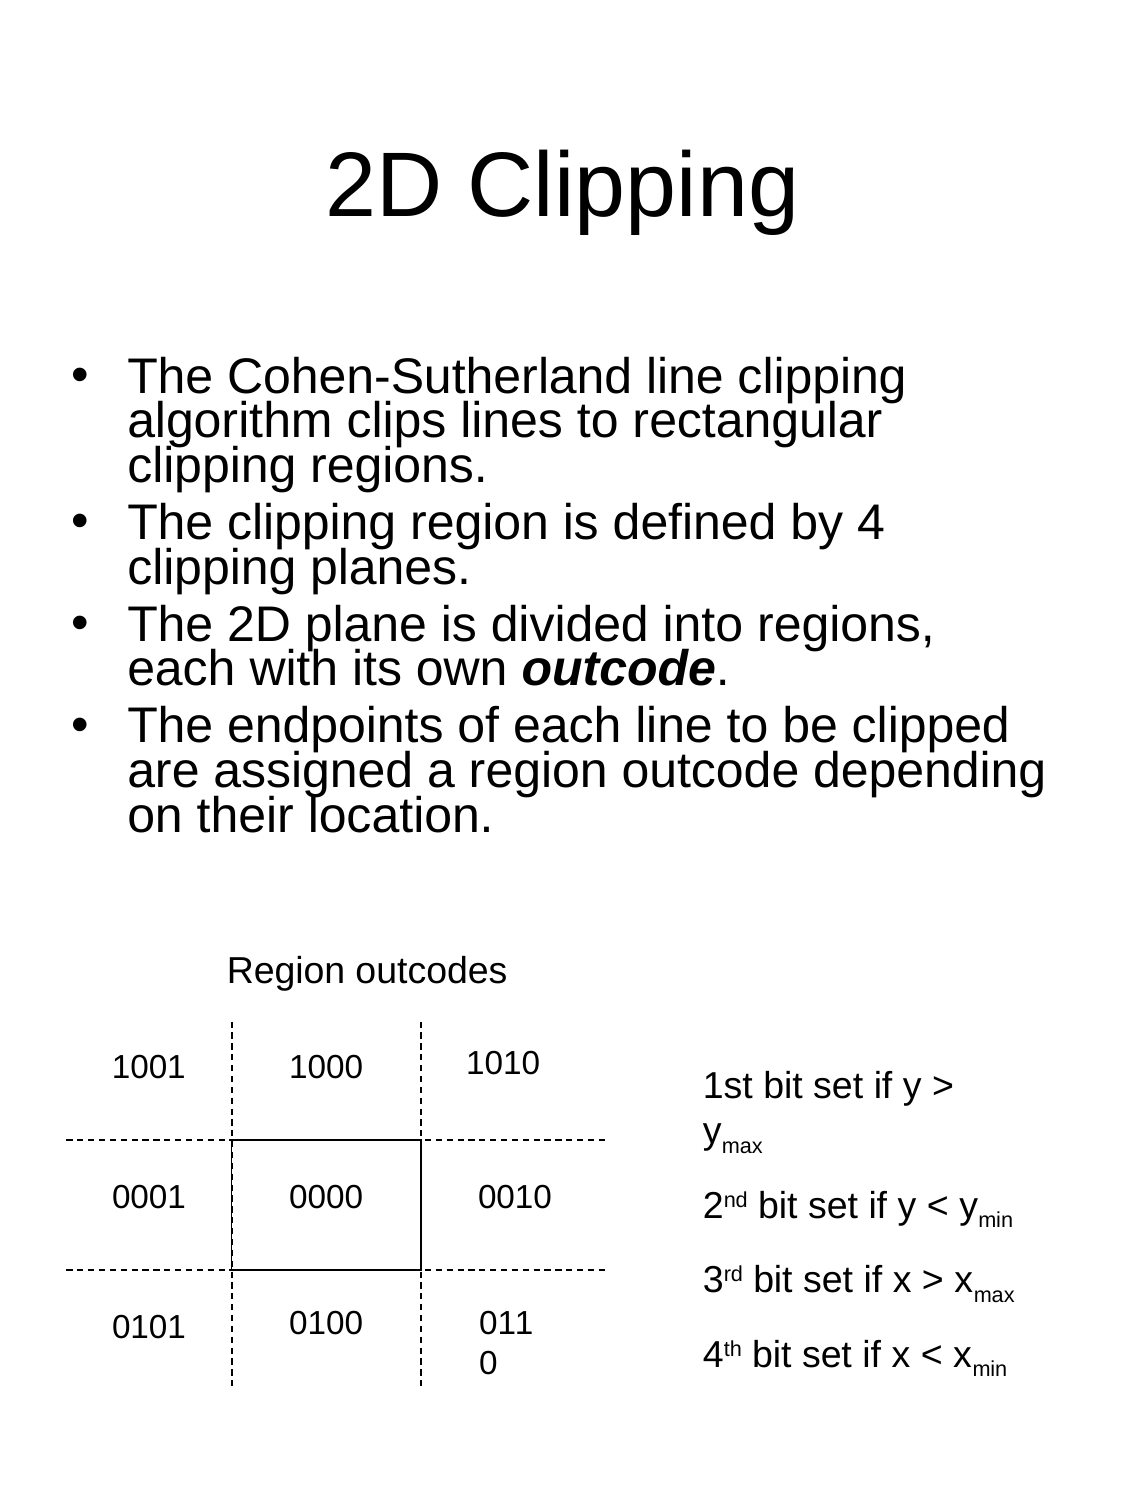

# 2D Clipping
The Cohen-Sutherland line clipping algorithm clips lines to rectangular clipping regions.
The clipping region is defined by 4 clipping planes.
The 2D plane is divided into regions, each with its own outcode.
The endpoints of each line to be clipped are assigned a region outcode depending on their location.
Region outcodes
1010
1001
1000
1st bit set if y > ymax
2nd bit set if y < ymin
3rd bit set if x > xmax
4th bit set if x < xmin
0001
0000
0010
0100
0110
0101